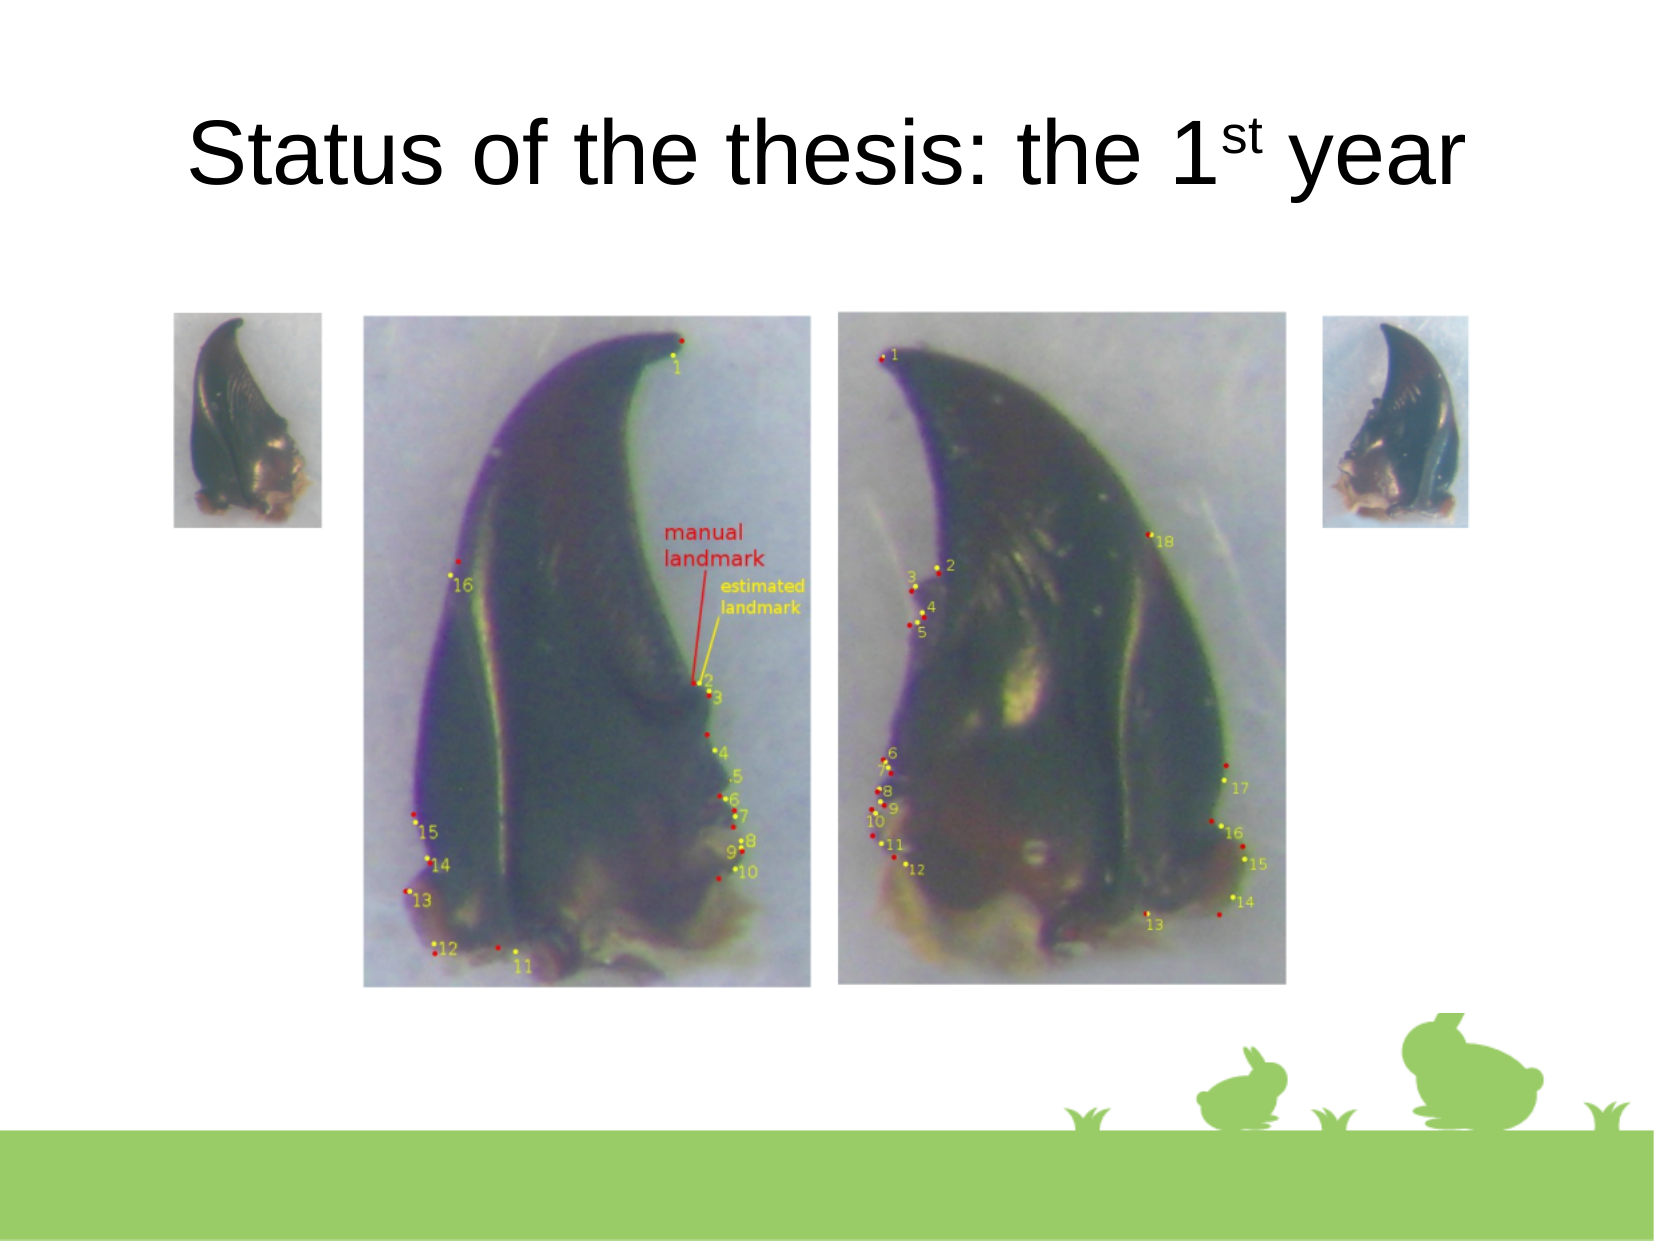

# Status of the thesis: the 1st year